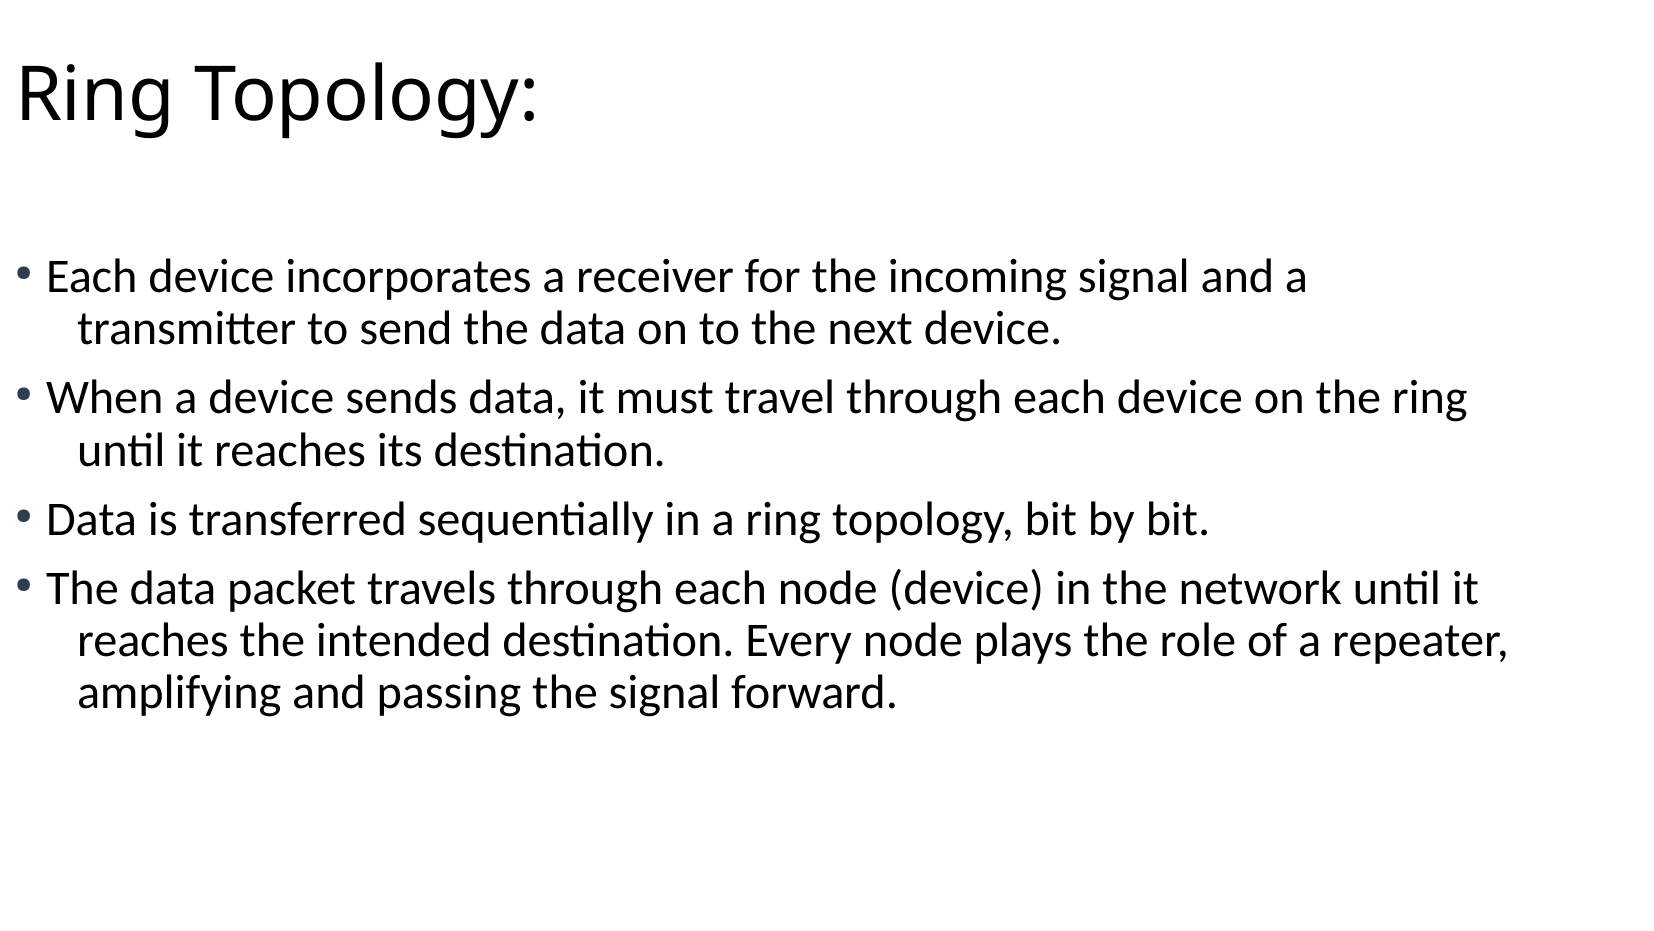

# Ring Topology:
Each device incorporates a receiver for the incoming signal and a transmitter to send the data on to the next device.
When a device sends data, it must travel through each device on the ring until it reaches its destination.
Data is transferred sequentially in a ring topology, bit by bit.
The data packet travels through each node (device) in the network until it reaches the intended destination. Every node plays the role of a repeater, amplifying and passing the signal forward.